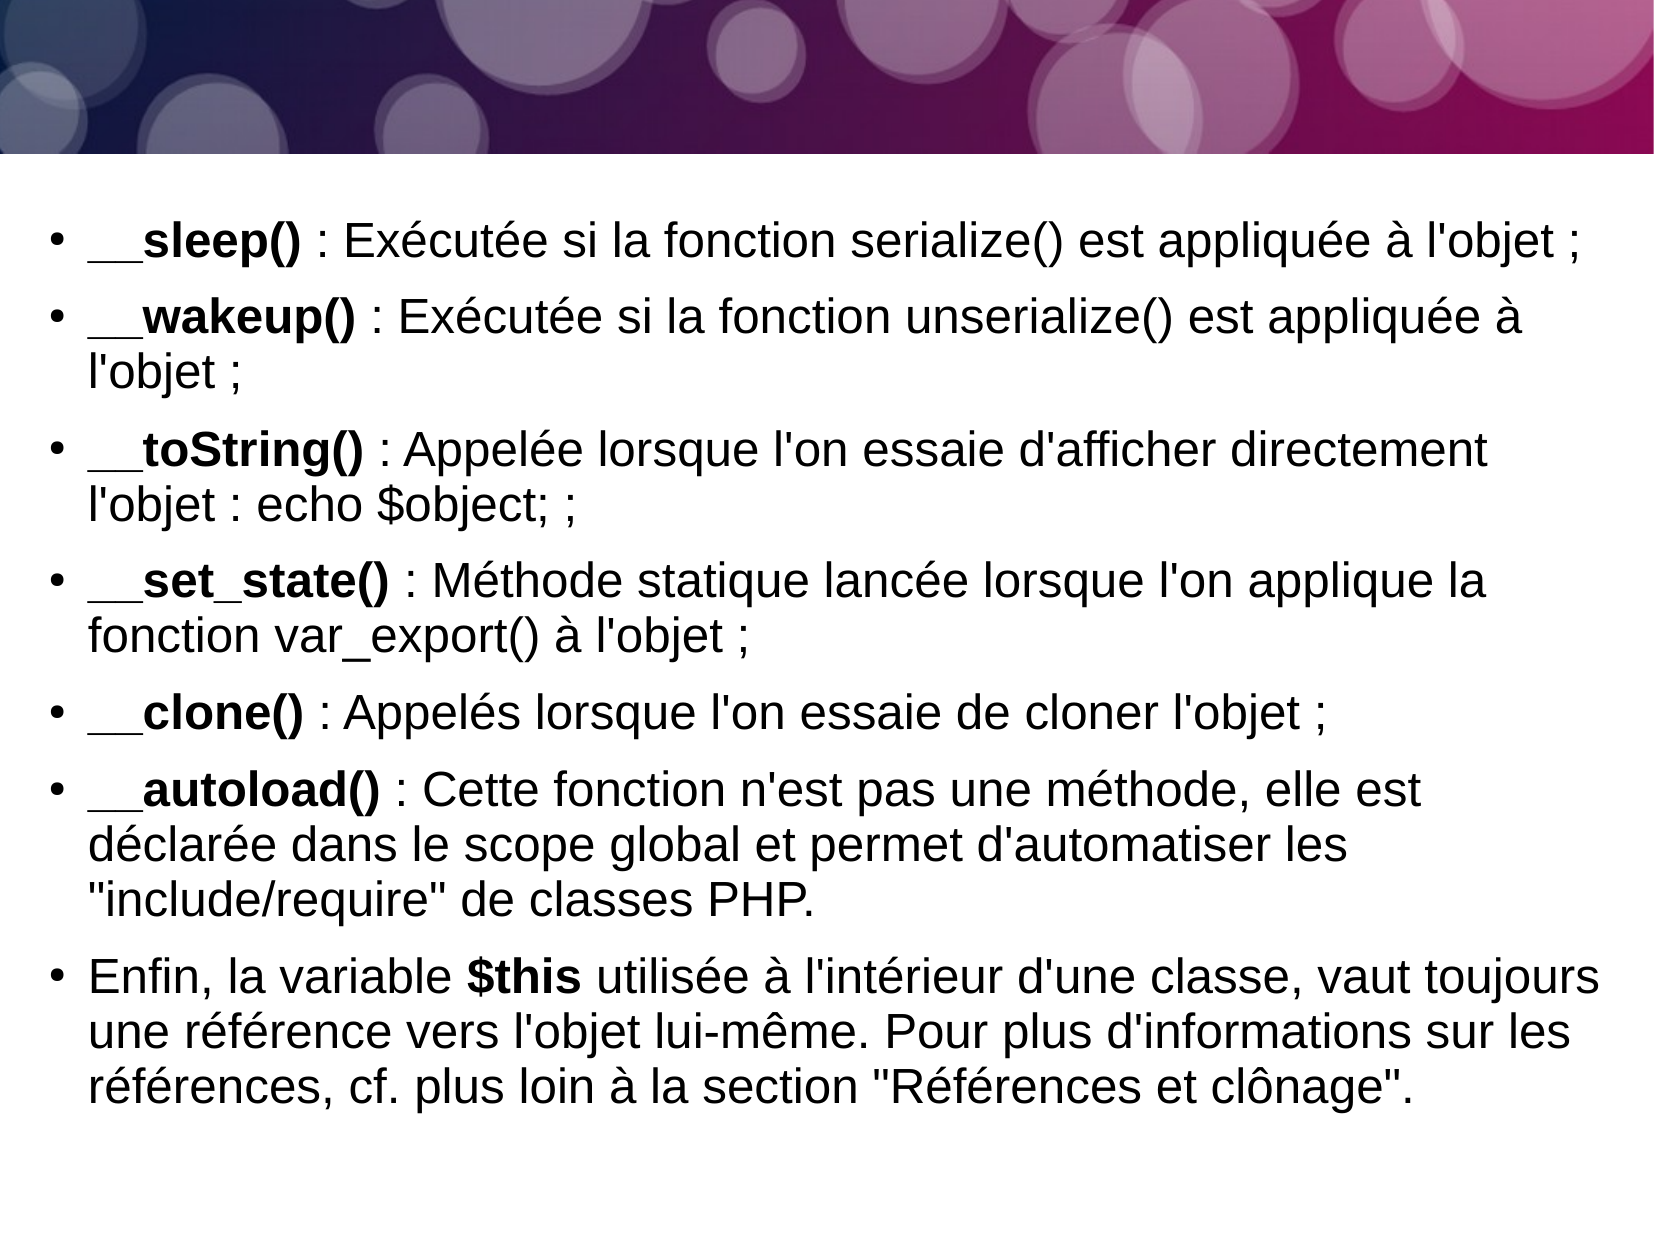

# __sleep() : Exécutée si la fonction serialize() est appliquée à l'objet ;
__wakeup() : Exécutée si la fonction unserialize() est appliquée à l'objet ;
__toString() : Appelée lorsque l'on essaie d'afficher directement l'objet : echo $object; ;
__set_state() : Méthode statique lancée lorsque l'on applique la fonction var_export() à l'objet ;
__clone() : Appelés lorsque l'on essaie de cloner l'objet ;
__autoload() : Cette fonction n'est pas une méthode, elle est déclarée dans le scope global et permet d'automatiser les "include/require" de classes PHP.
Enfin, la variable $this utilisée à l'intérieur d'une classe, vaut toujours une référence vers l'objet lui-même. Pour plus d'informations sur les références, cf. plus loin à la section "Références et clônage".